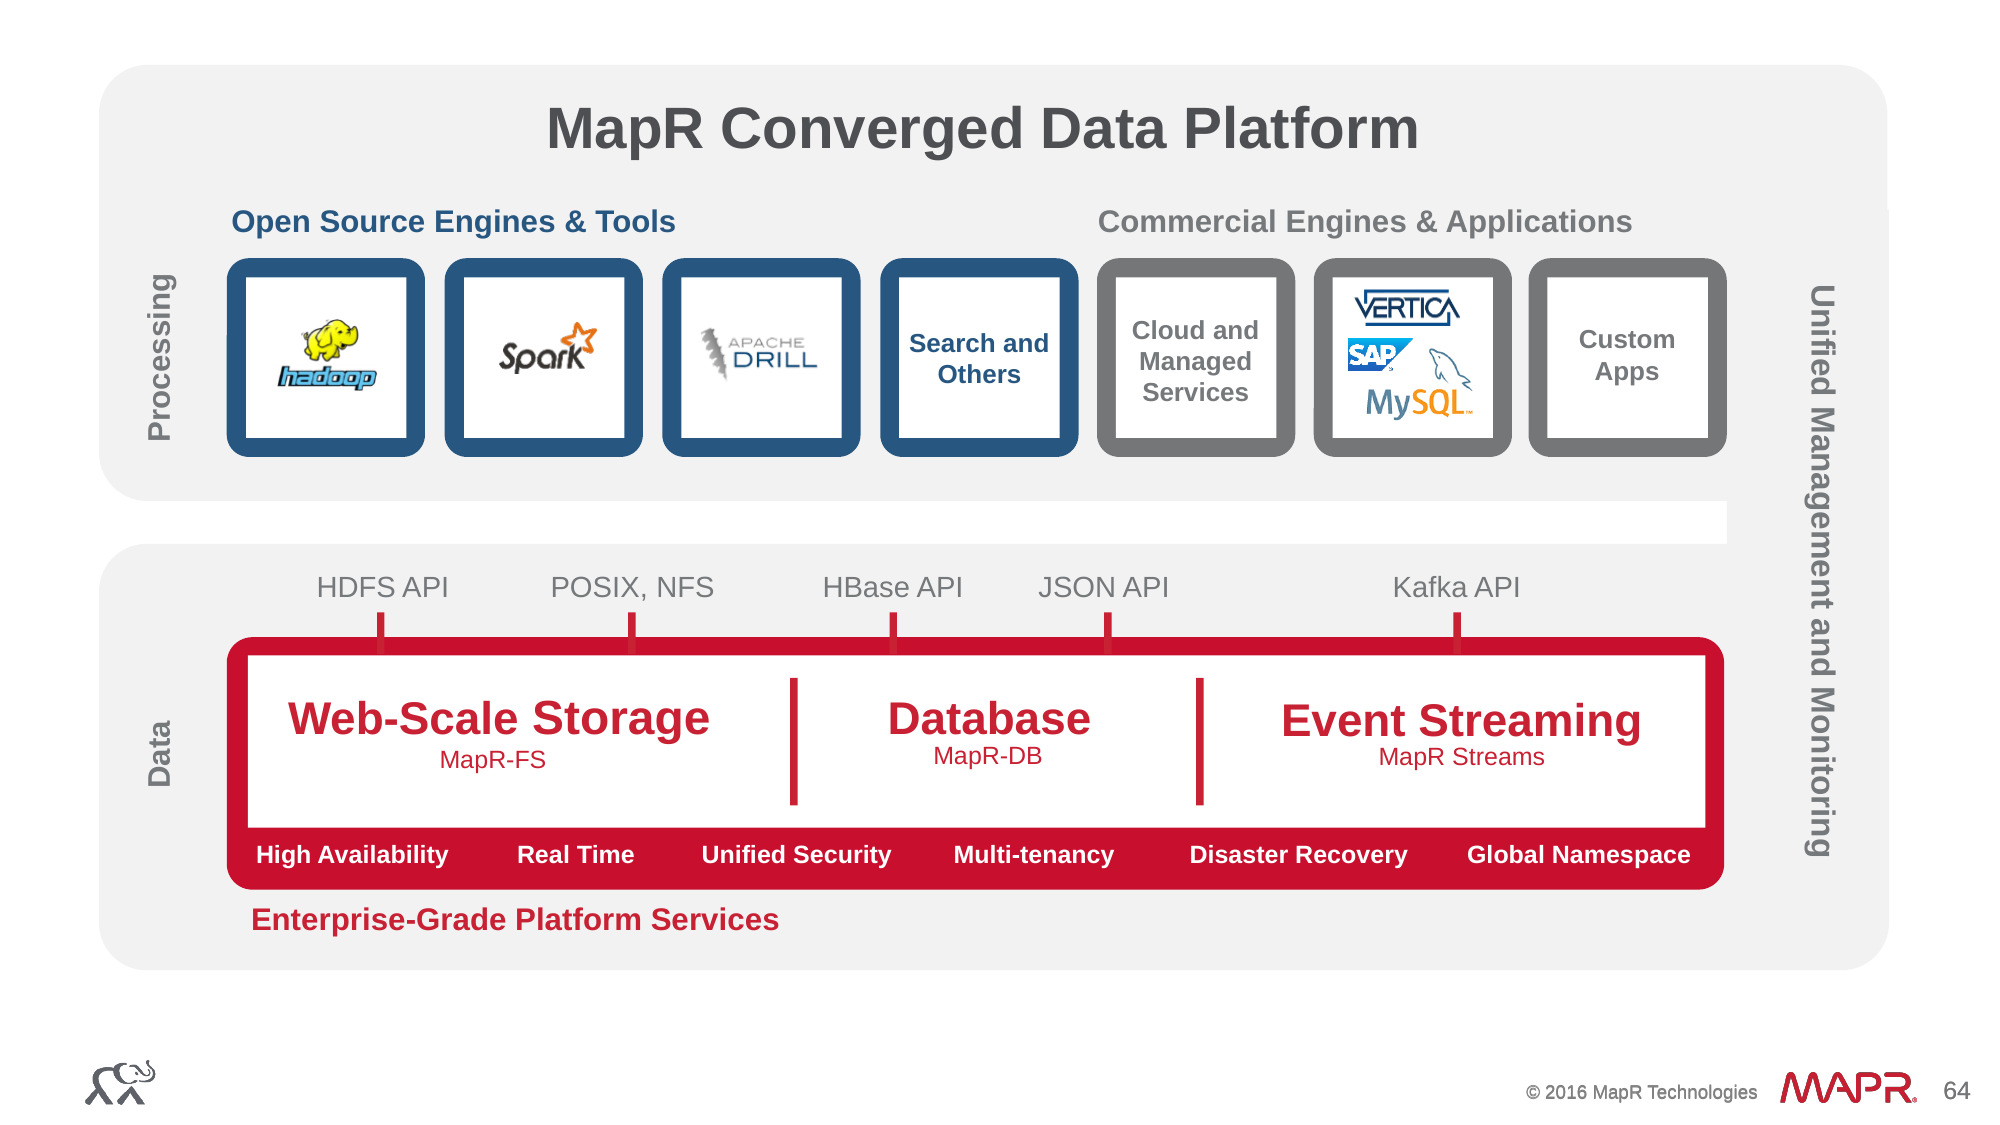

MapR Converged Data Platform
Commercial Engines & Applications
Open Source Engines & Tools
Cloud and Managed Services
Custom Apps
Search and Others
Search and
Others
Search and
Others
Processing
Unified Management and Monitoring
HDFS API
POSIX, NFS
HBase API
JSON API
Kafka API
Web-Scale Storage
Database
Event Streaming
Data
MapR-DB
MapR Streams
MapR-FS
High Availability
Real Time
Unified Security
Multi-tenancy
Disaster Recovery
Global Namespace
Enterprise-Grade Platform Services